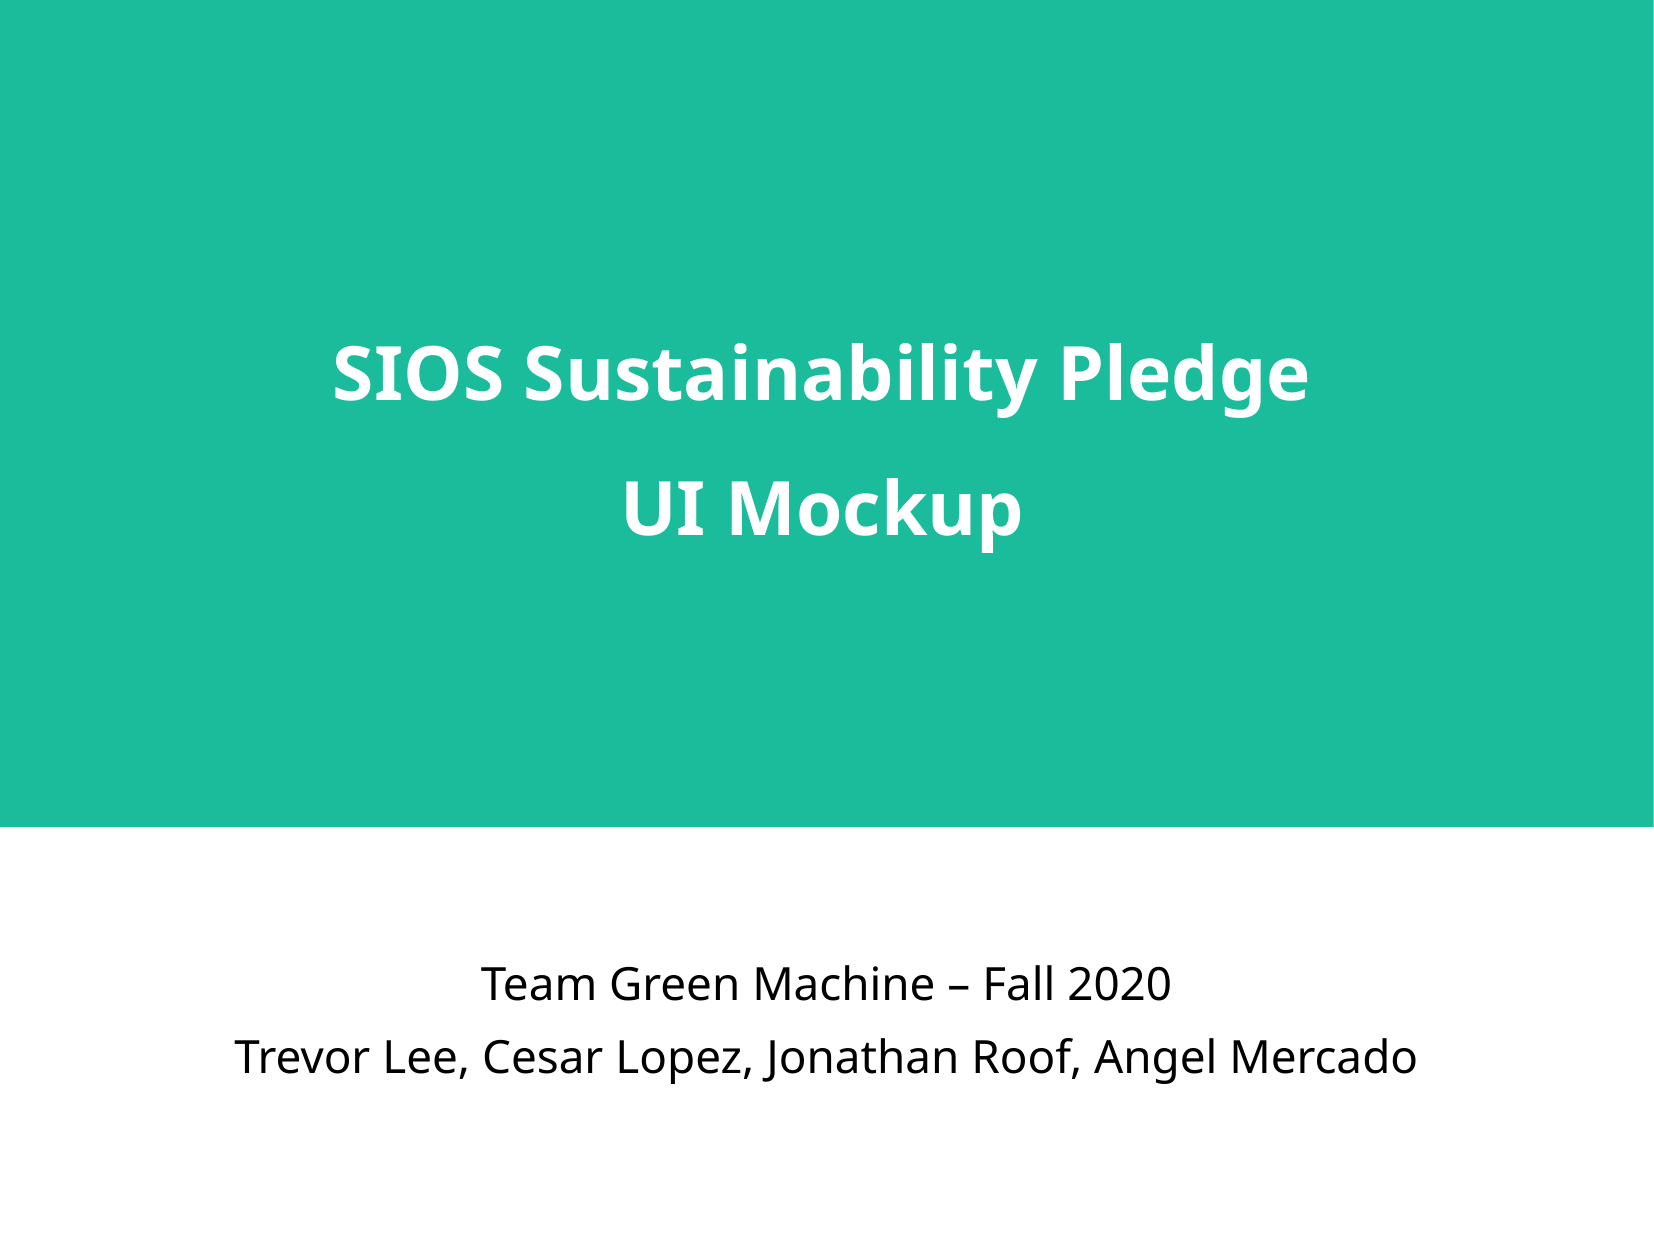

# SIOS Sustainability Pledge UI Mockup
Team Green Machine – Fall 2020
Trevor Lee, Cesar Lopez, Jonathan Roof, Angel Mercado